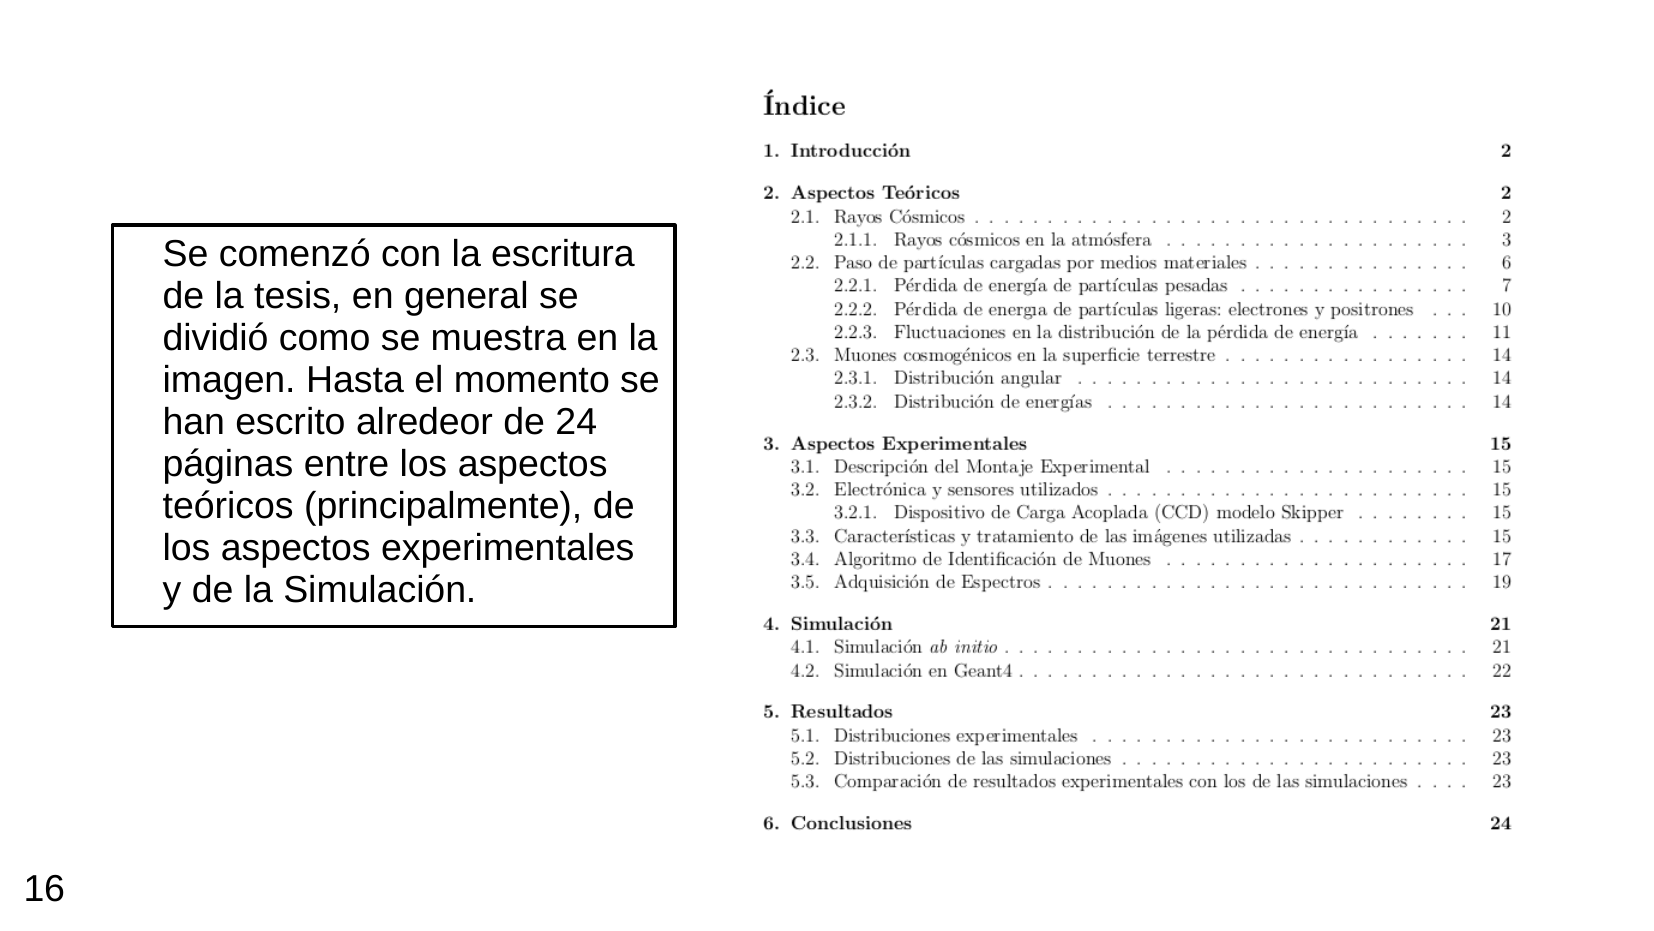

Se comenzó con la escritura de la tesis, en general se dividió como se muestra en la imagen. Hasta el momento se han escrito alredeor de 24 páginas entre los aspectos teóricos (principalmente), de los aspectos experimentales y de la Simulación.